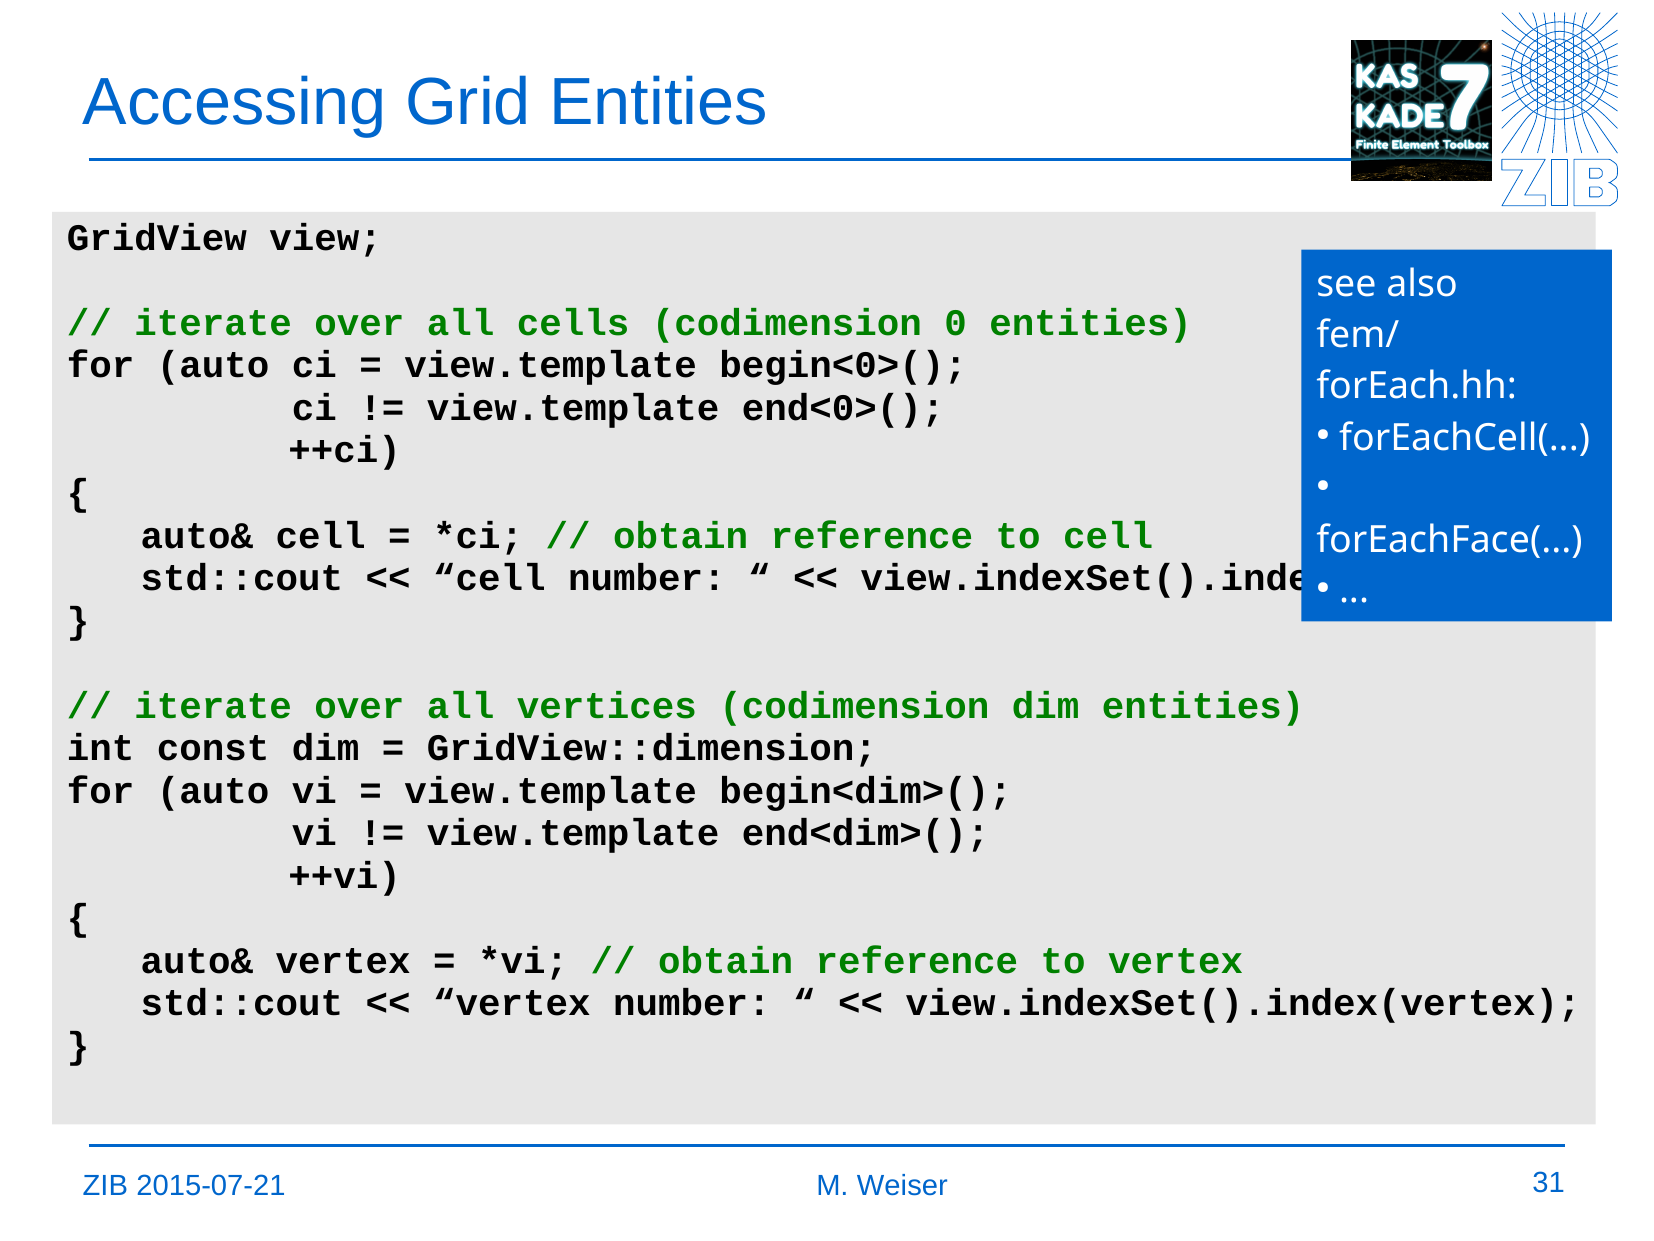

# Accessing Grid Entities
GridView view;
// iterate over all cells (codimension 0 entities)
for (auto ci = view.template begin<0>();
 ci != view.template end<0>();
			++ci)
{
	auto& cell = *ci; // obtain reference to cell
	std::cout << “cell number: “ << view.indexSet().index(cell);
}
// iterate over all vertices (codimension dim entities)
int const dim = GridView::dimension;
for (auto vi = view.template begin<dim>();
 vi != view.template end<dim>();
			++vi)
{
	auto& vertex = *vi; // obtain reference to vertex
	std::cout << “vertex number: “ << view.indexSet().index(vertex);
}
see also
fem/forEach.hh:
 forEachCell(...)
 forEachFace(...)
 ...
31
ZIB 2015-07-21
M. Weiser